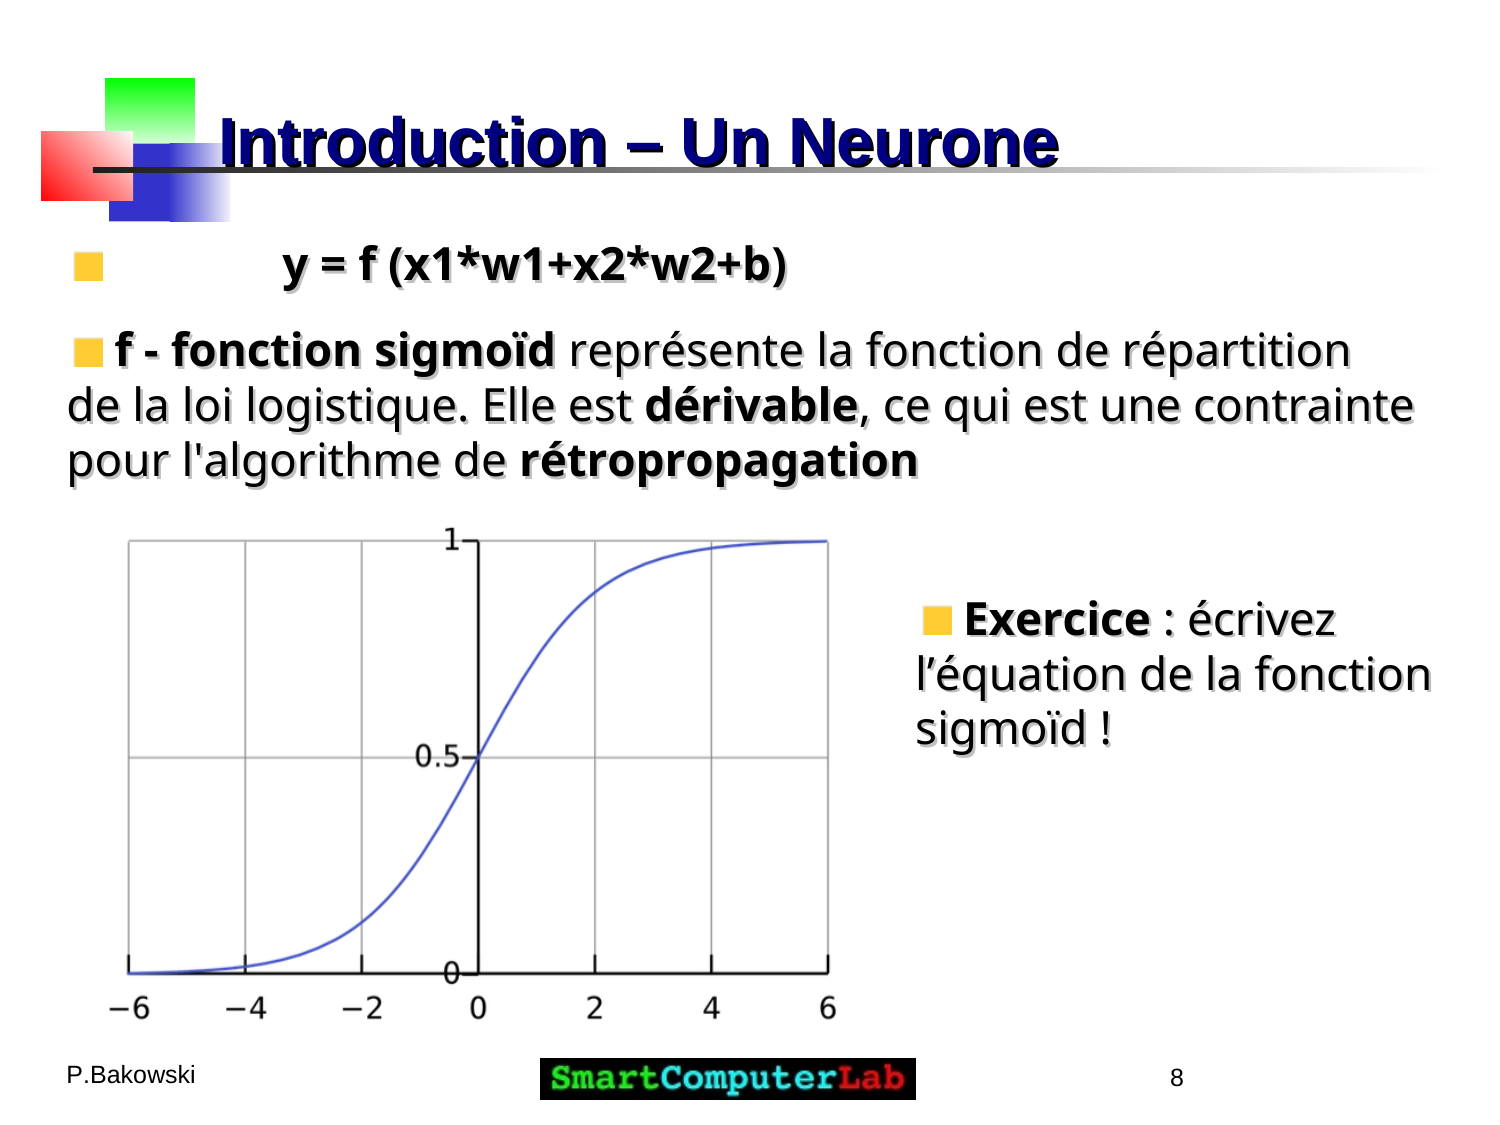

# Introduction – Un Neurone
 y = f (x1*w1+x2*w2+b)
 f - fonction sigmoïd représente la fonction de répartition de la loi logistique. Elle est dérivable, ce qui est une contrainte pour l'algorithme de rétropropagation
 Exercice : écrivez l’équation de la fonction sigmoïd !
8